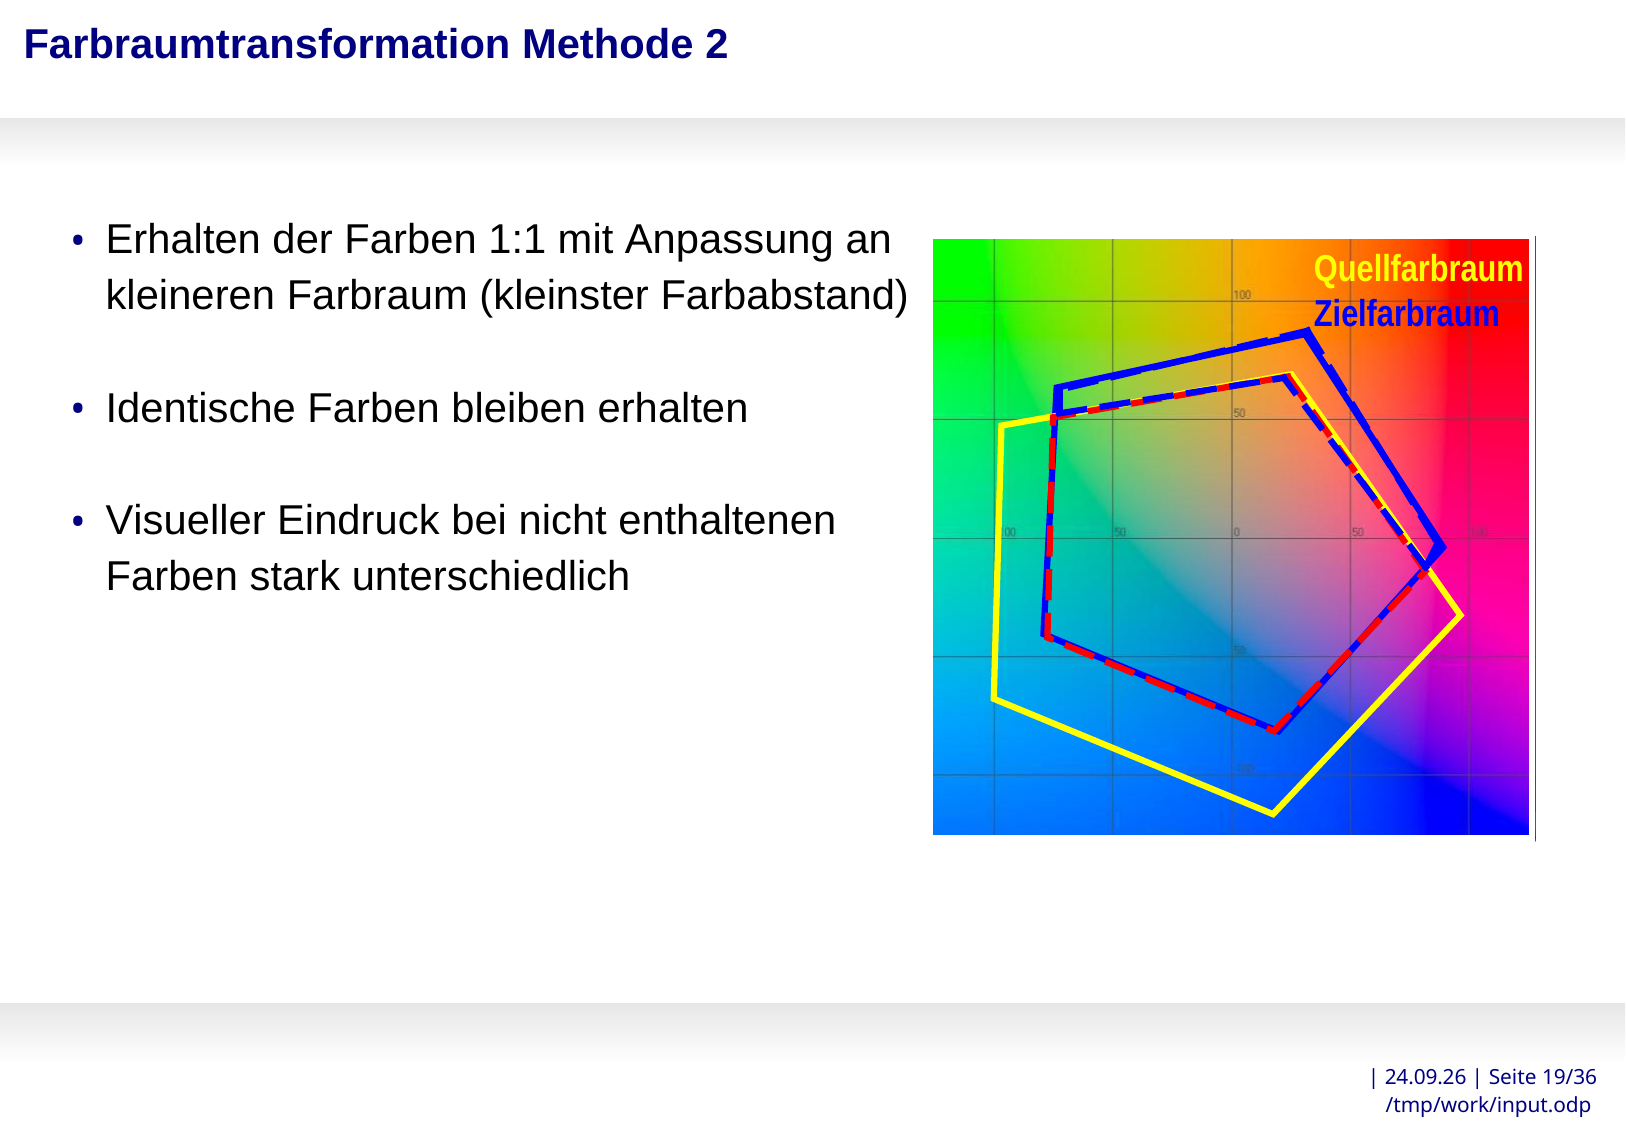

# Farbraumtransformation Methode 2
Erhalten der Farben 1:1 mit Anpassung an kleineren Farbraum (kleinster Farbabstand)
Identische Farben bleiben erhalten
Visueller Eindruck bei nicht enthaltenen Farben stark unterschiedlich
Quellfarbraum
Zielfarbraum